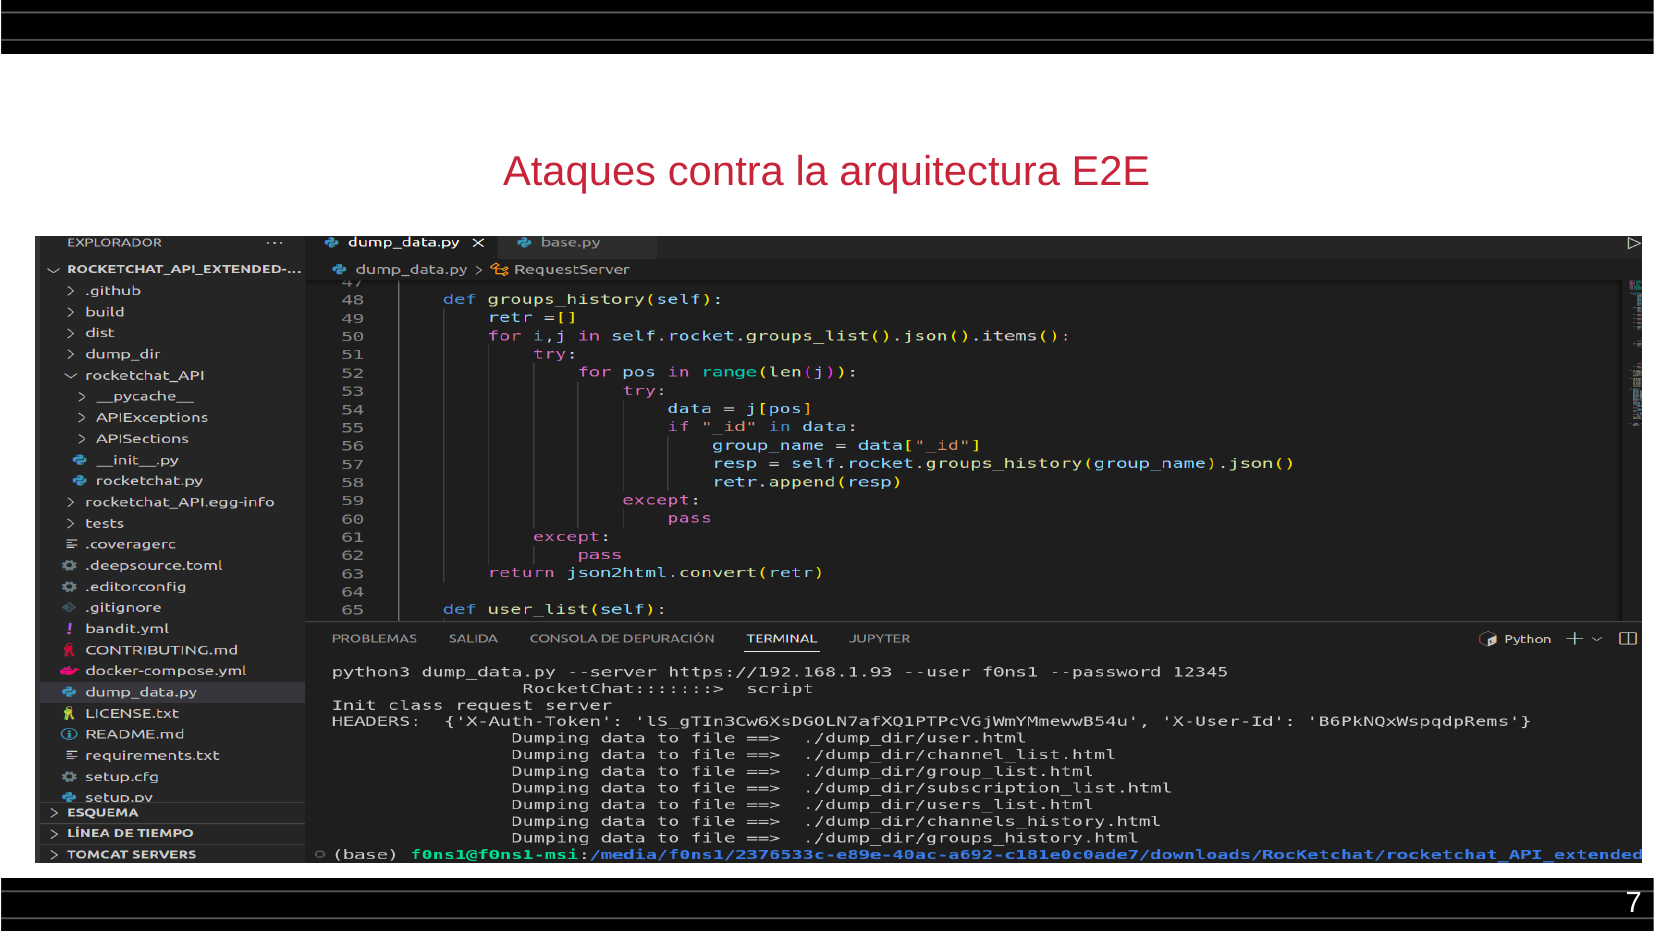

# Ataques contra la arquitectura E2E
- Custom_API:
- dump_data:
- Output dir: